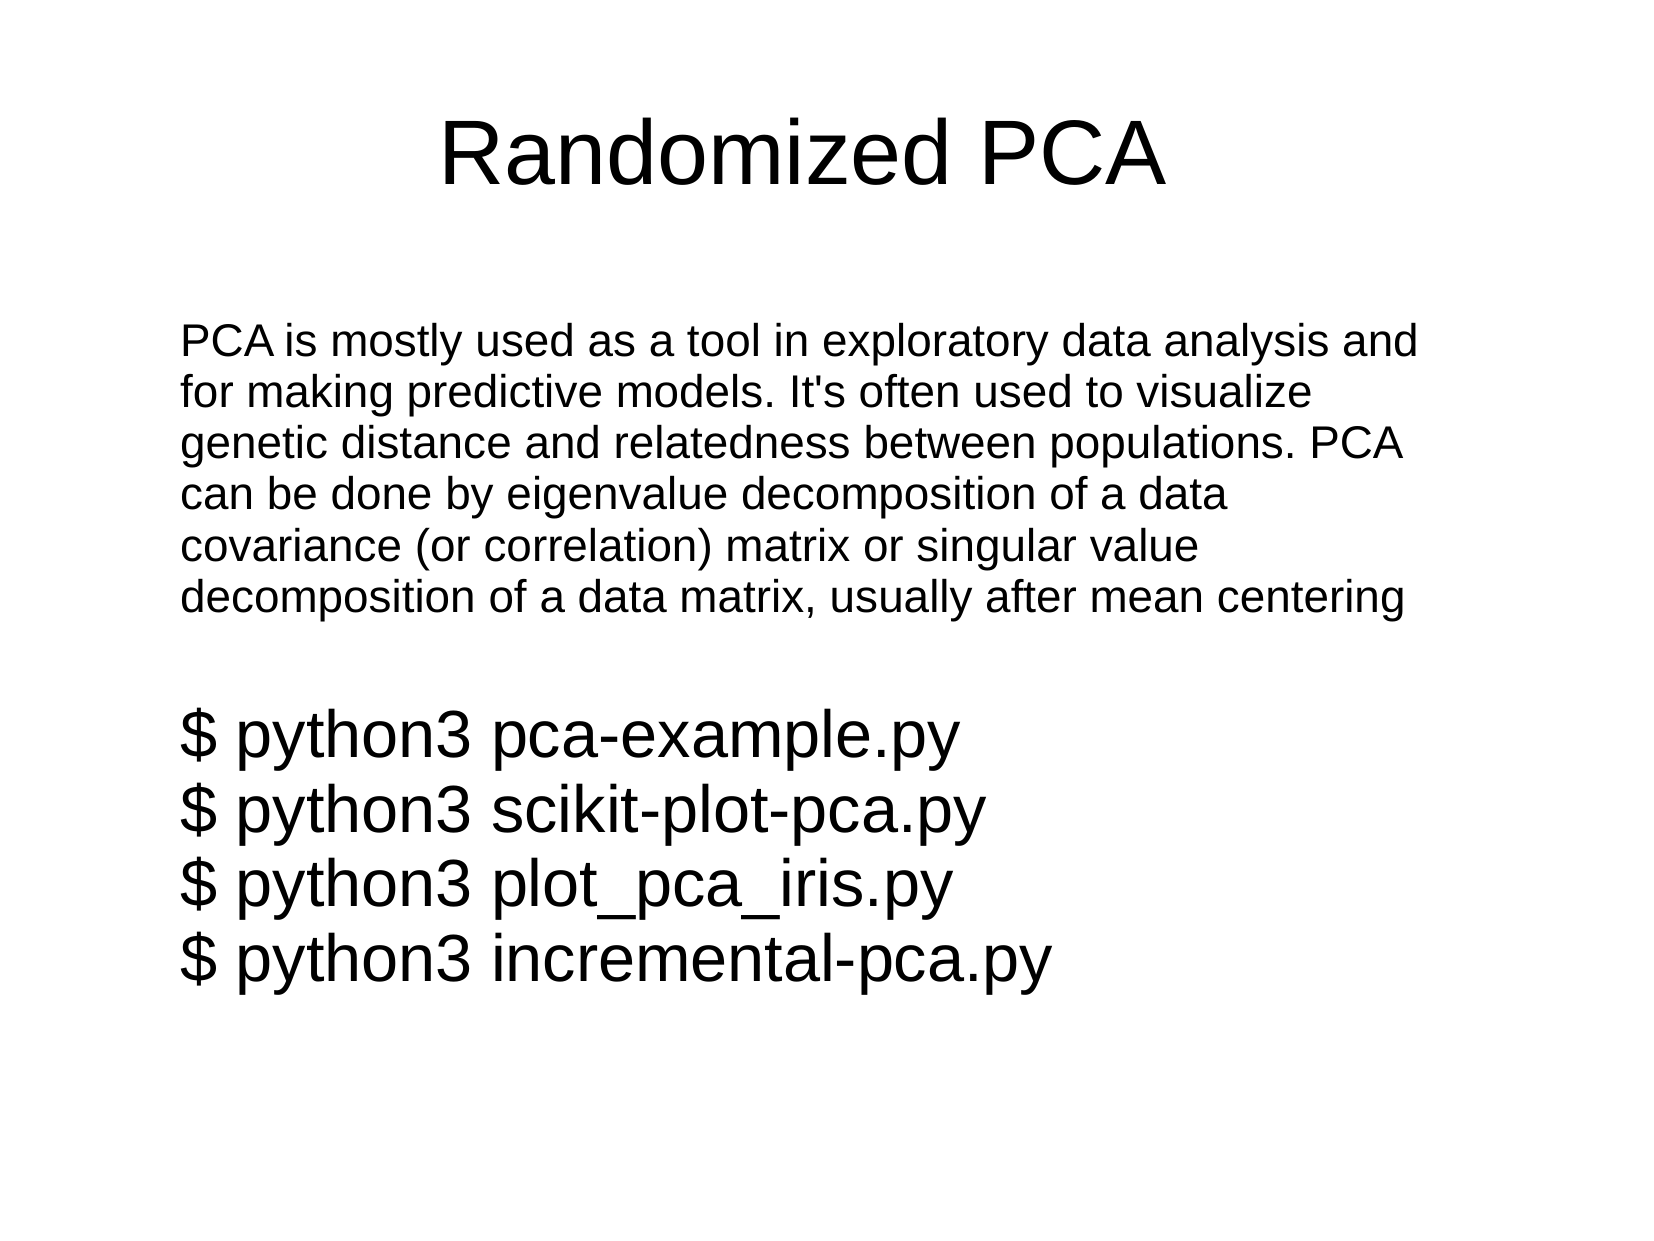

# Randomized PCA
PCA is mostly used as a tool in exploratory data analysis and for making predictive models. It's often used to visualize genetic distance and relatedness between populations. PCA can be done by eigenvalue decomposition of a data covariance (or correlation) matrix or singular value decomposition of a data matrix, usually after mean centering
$ python3 pca-example.py
$ python3 scikit-plot-pca.py
$ python3 plot_pca_iris.py
$ python3 incremental-pca.py